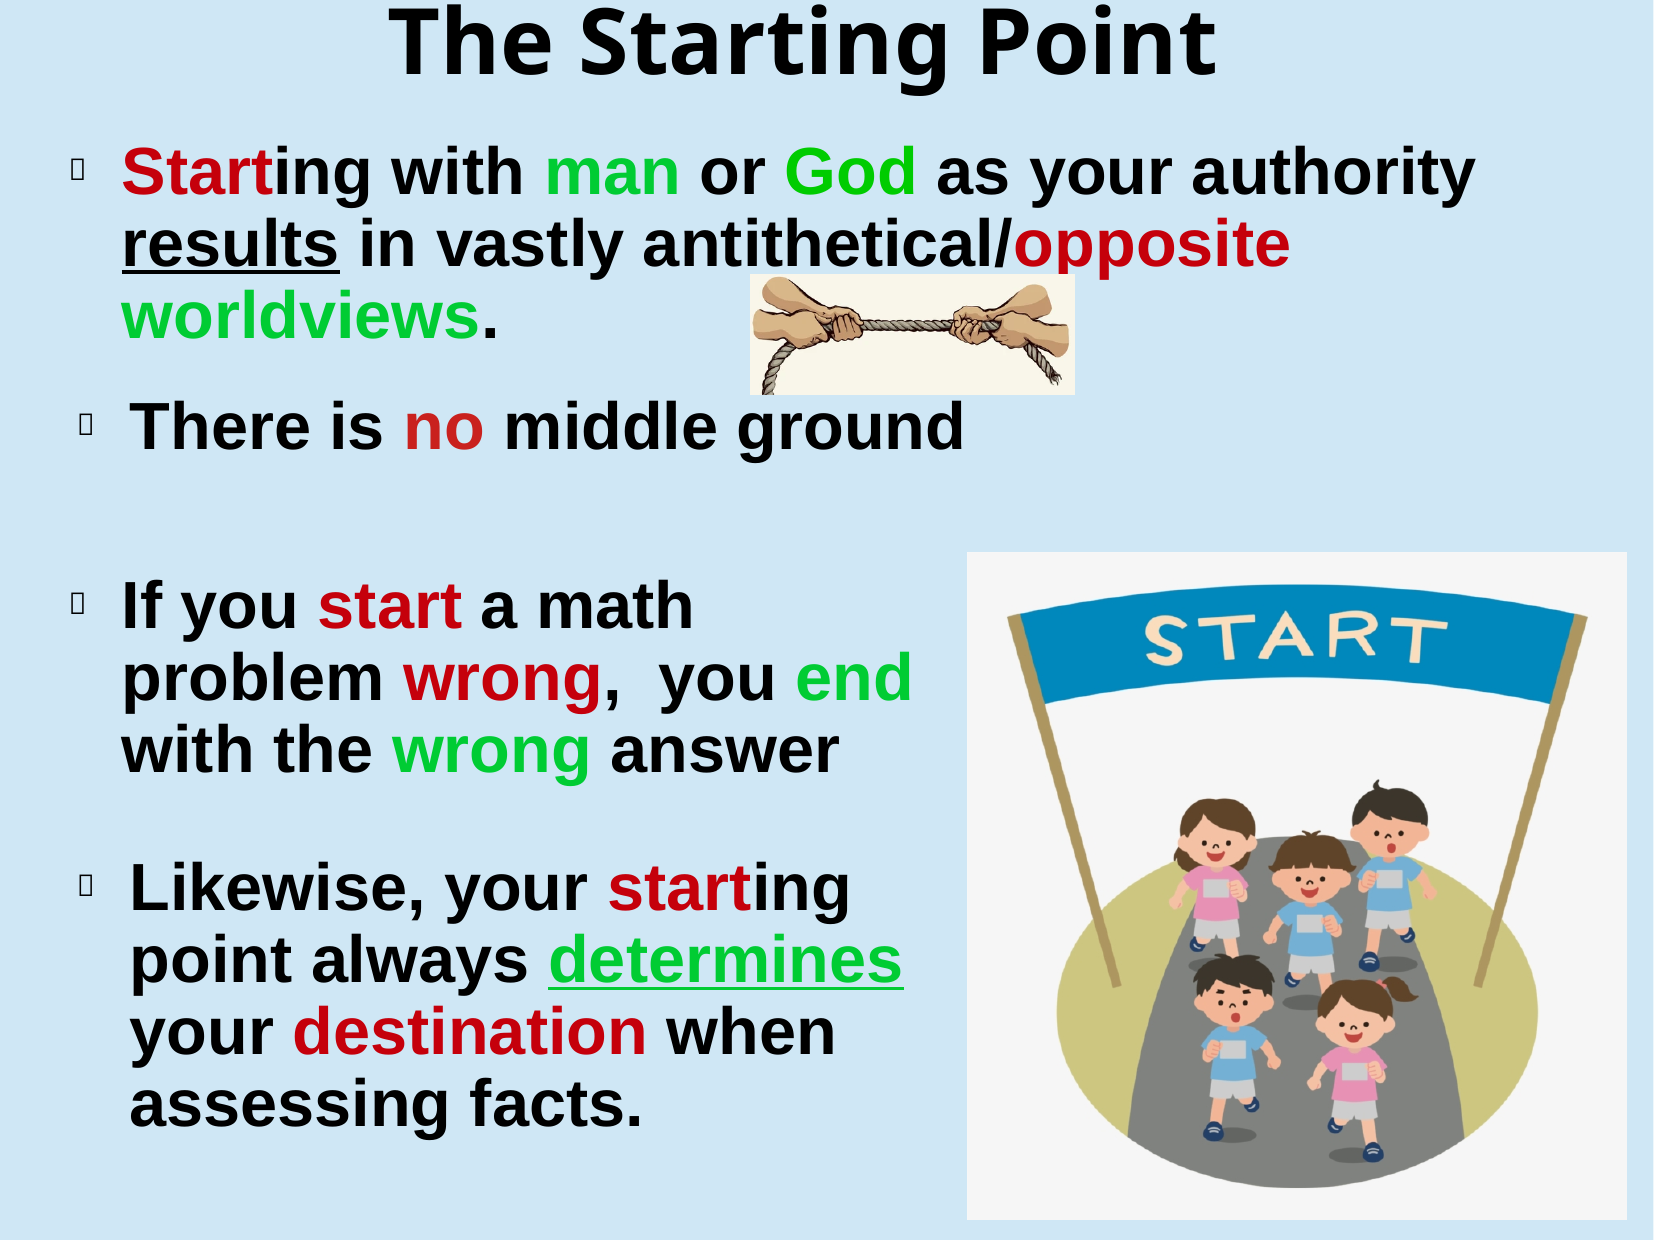

# The Starting Point
Starting with man or God as your authority results in vastly antithetical/opposite worldviews.
There is no middle ground
If you start a math problem wrong, you end with the wrong answer
Likewise, your starting point always determines your destination when assessing facts.